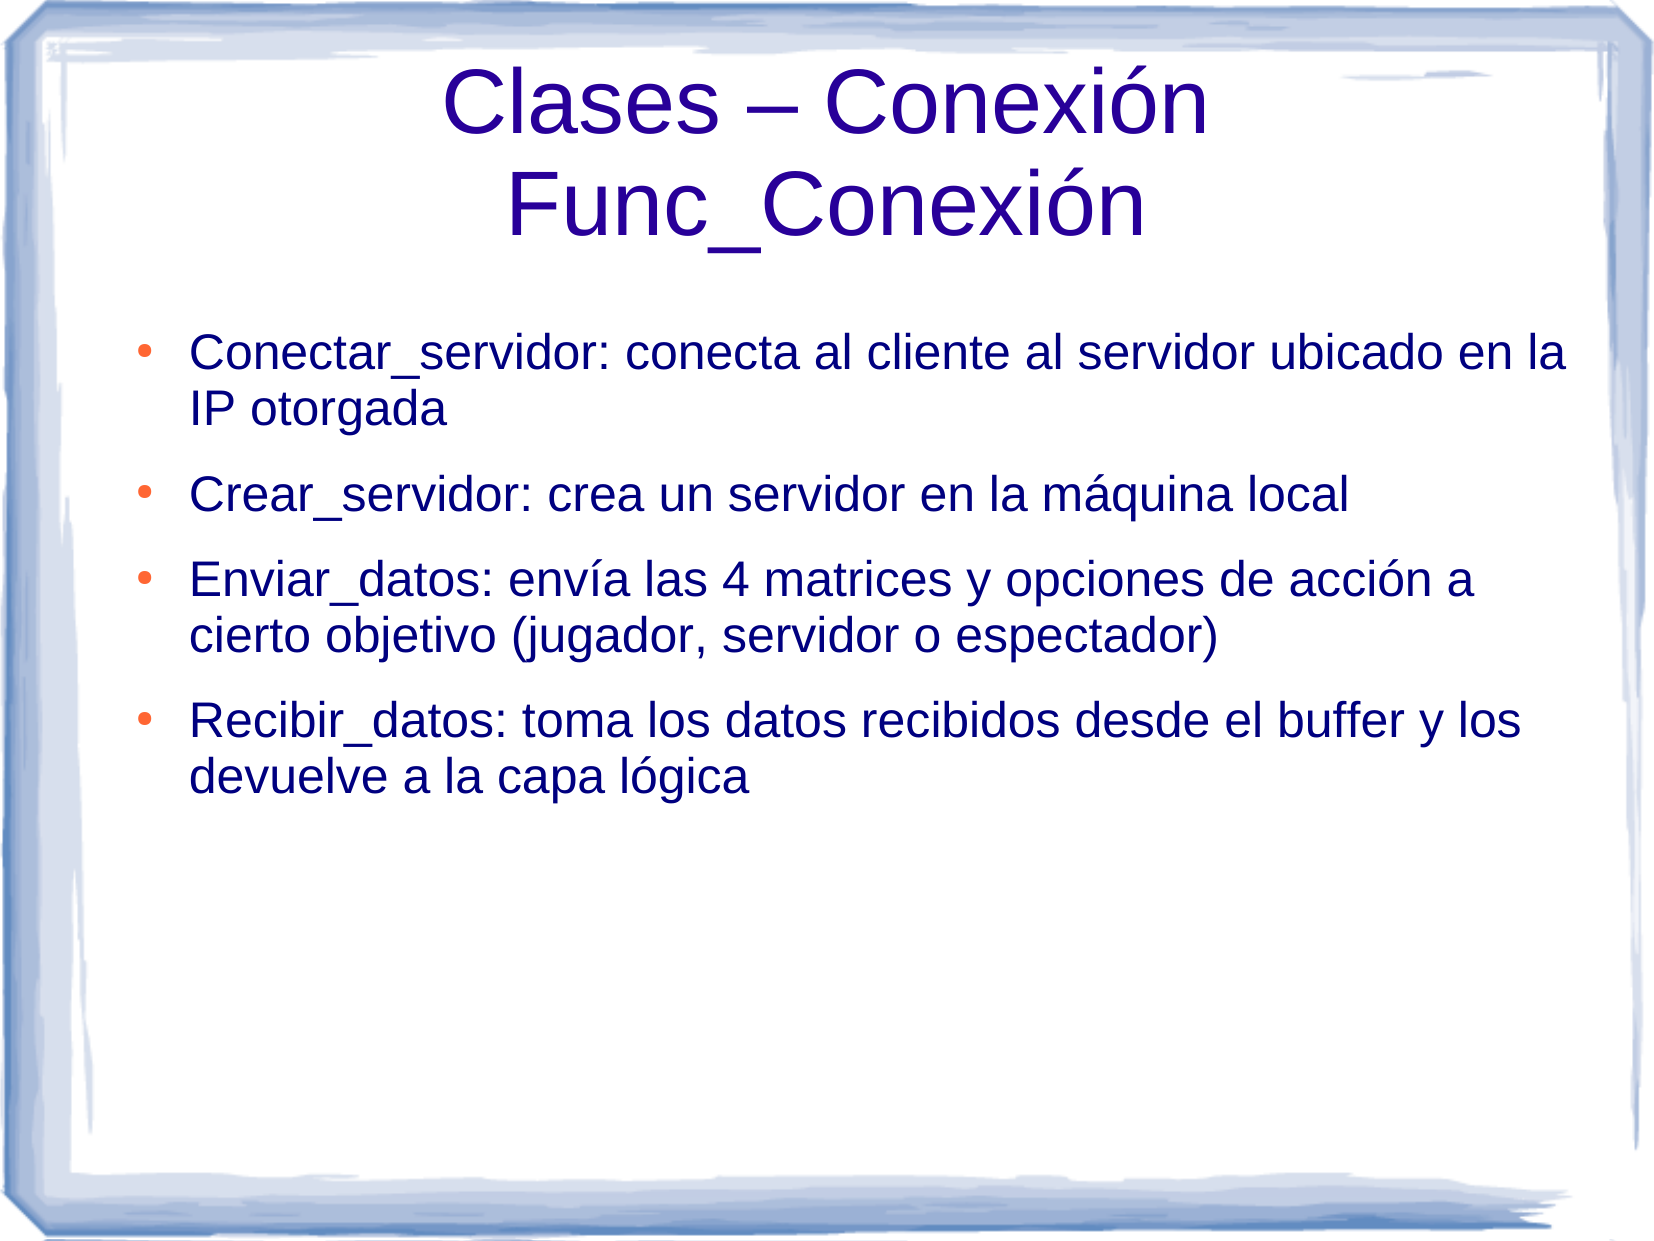

# Clases – Conexión Func_Conexión
Conectar_servidor: conecta al cliente al servidor ubicado en la IP otorgada
Crear_servidor: crea un servidor en la máquina local
Enviar_datos: envía las 4 matrices y opciones de acción a cierto objetivo (jugador, servidor o espectador)
Recibir_datos: toma los datos recibidos desde el buffer y los devuelve a la capa lógica